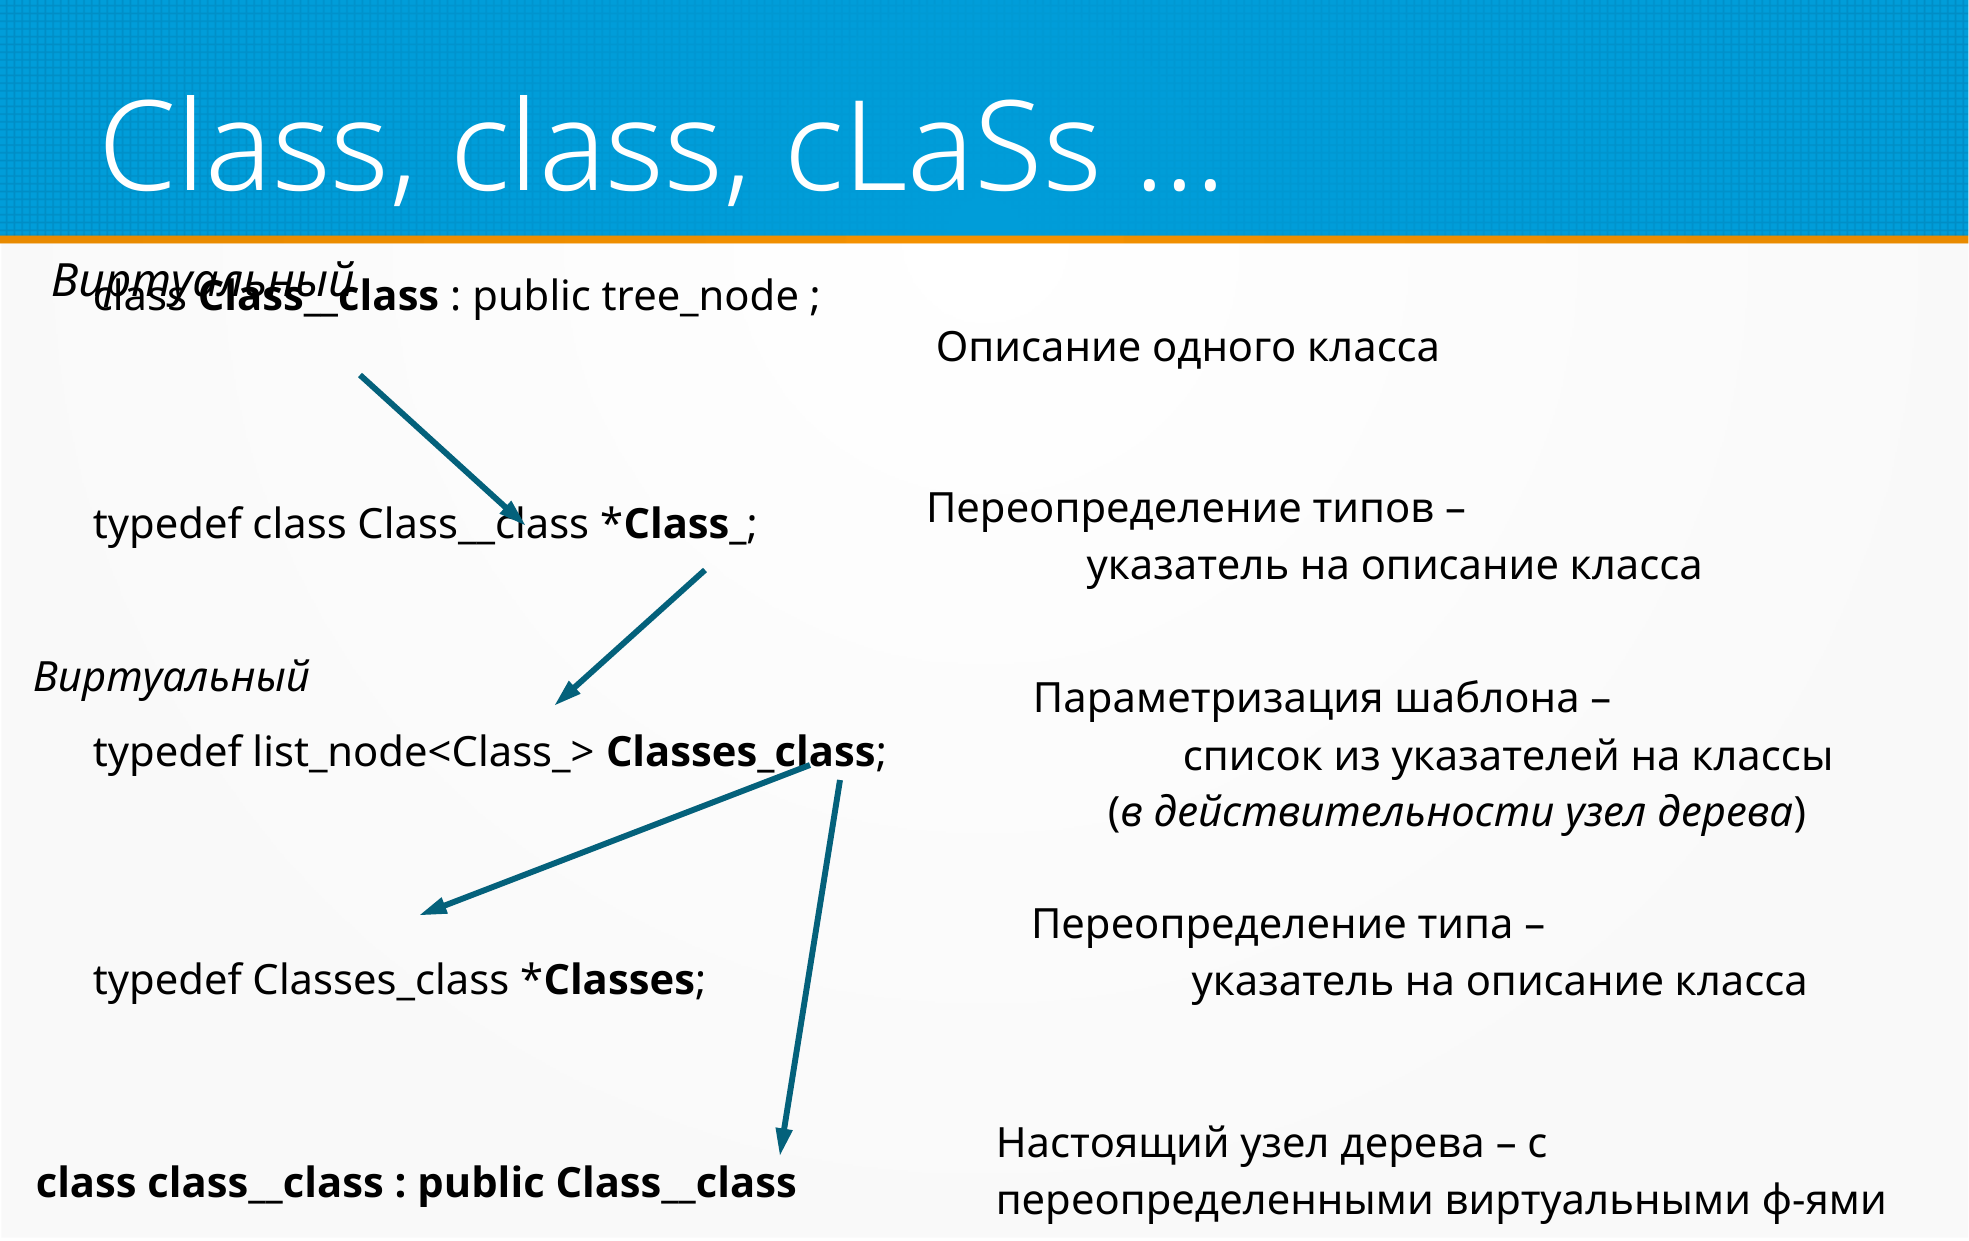

# Class, class, cLaSs ...
Виртуальный
class Class__class : public tree_node ;
typedef class Class__class *Class_;
typedef list_node<Class_> Classes_class;
typedef Classes_class *Classes;
Описание одного класса
Переопределение типов –
		 указатель на описание класса
Виртуальный
Параметризация шаблона –
		список из указателей на классы
	(в действительности узел дерева)
Переопределение типа –
		 указатель на описание класса
Настоящий узел дерева – с
переопределенными виртуальными ф-ями
class class__class : public Class__class